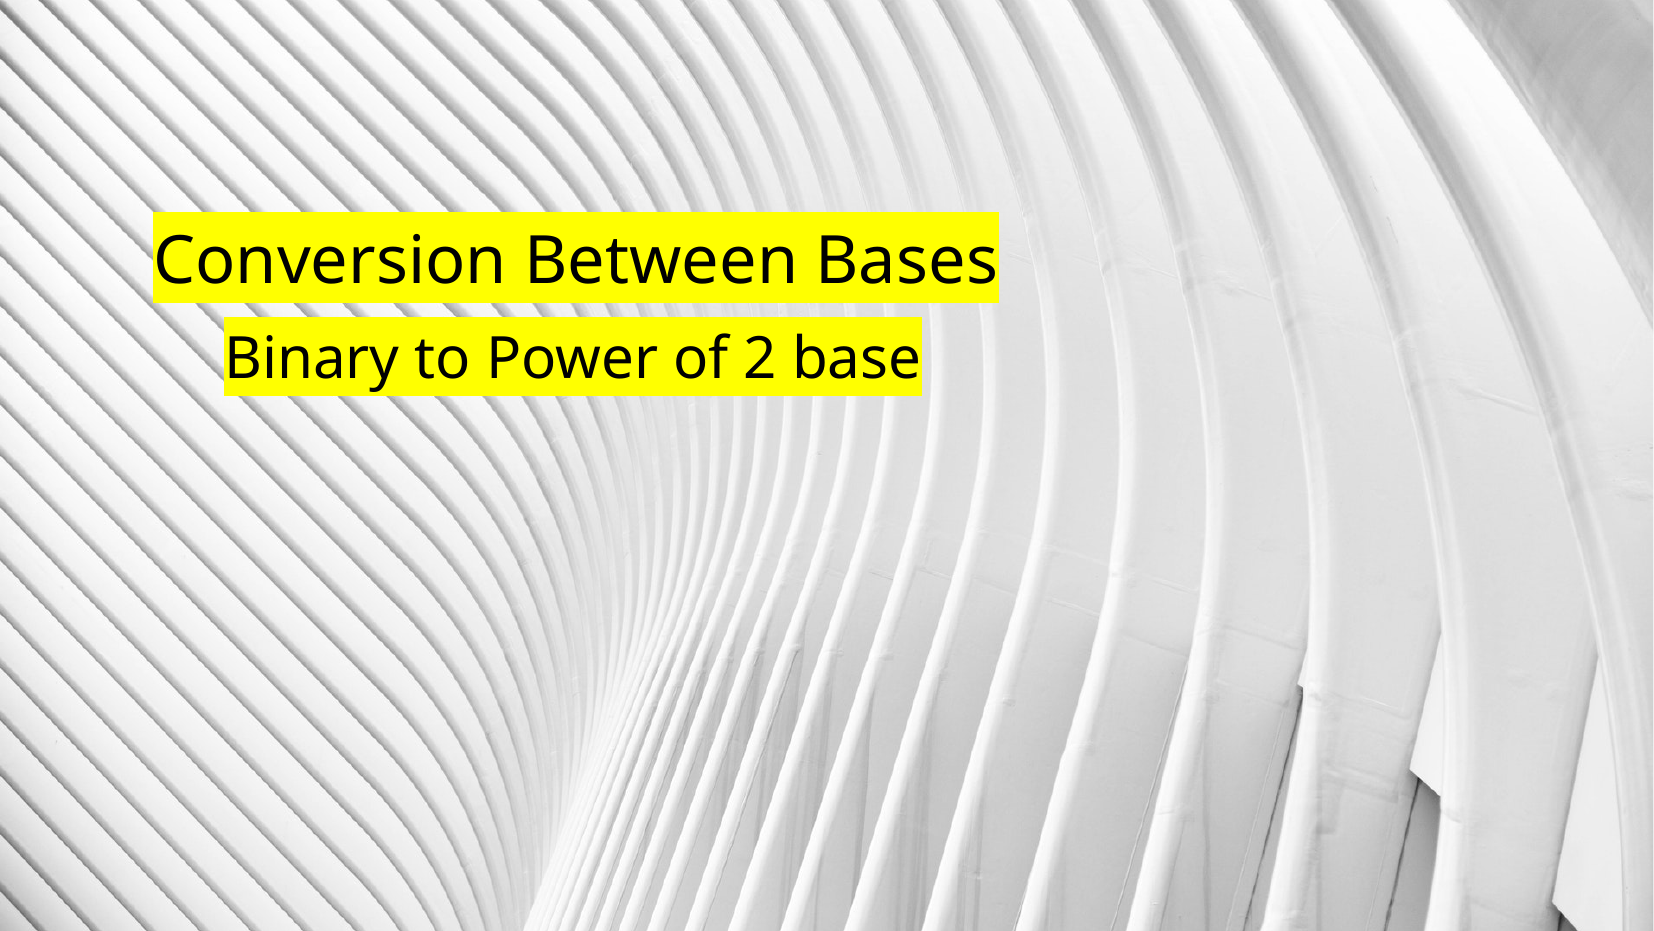

# Conversion Between Bases
Binary to Power of 2 base